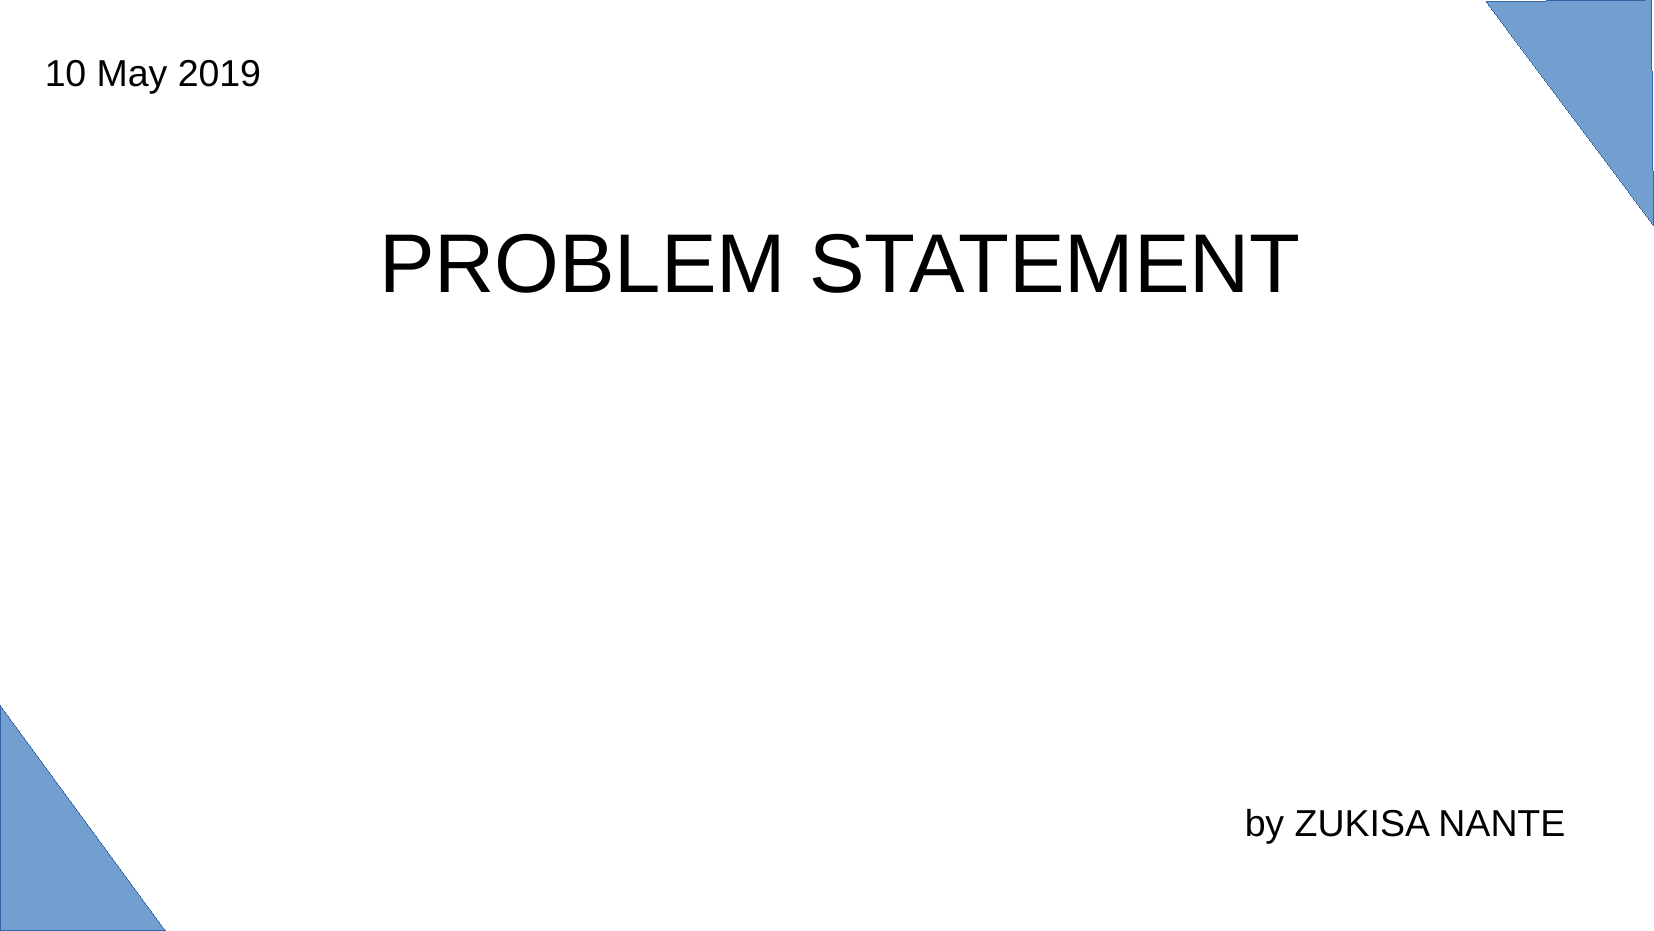

10 May 2019
PROBLEM STATEMENT
by ZUKISA NANTE